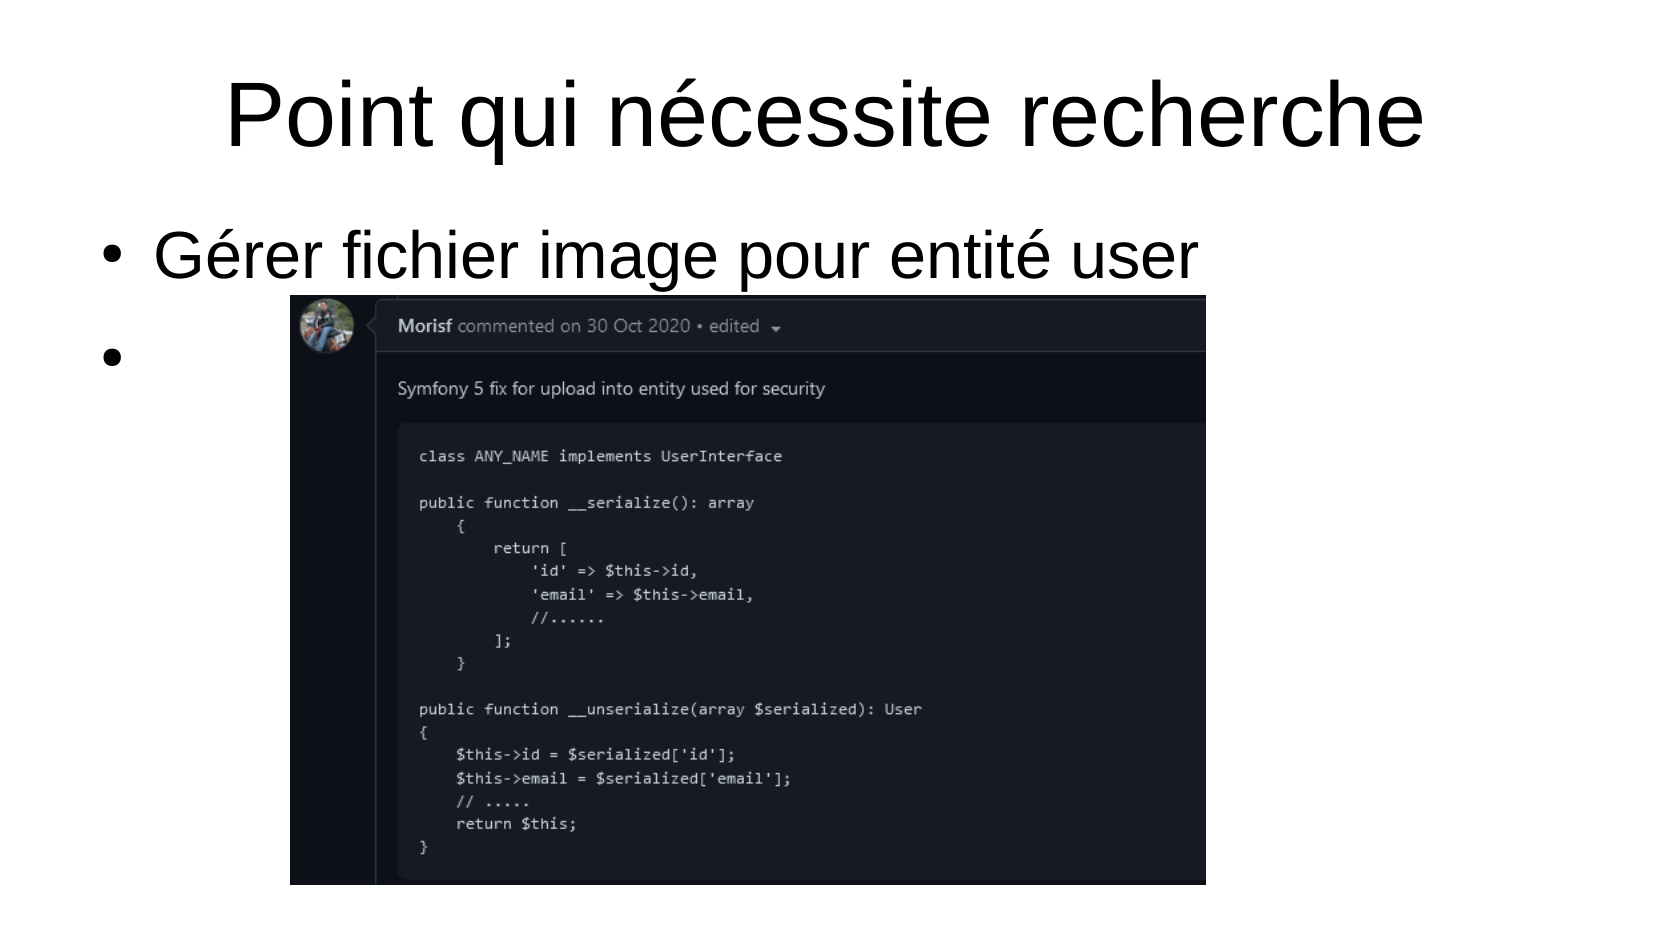

# Point qui nécessite recherche
Gérer fichier image pour entité user